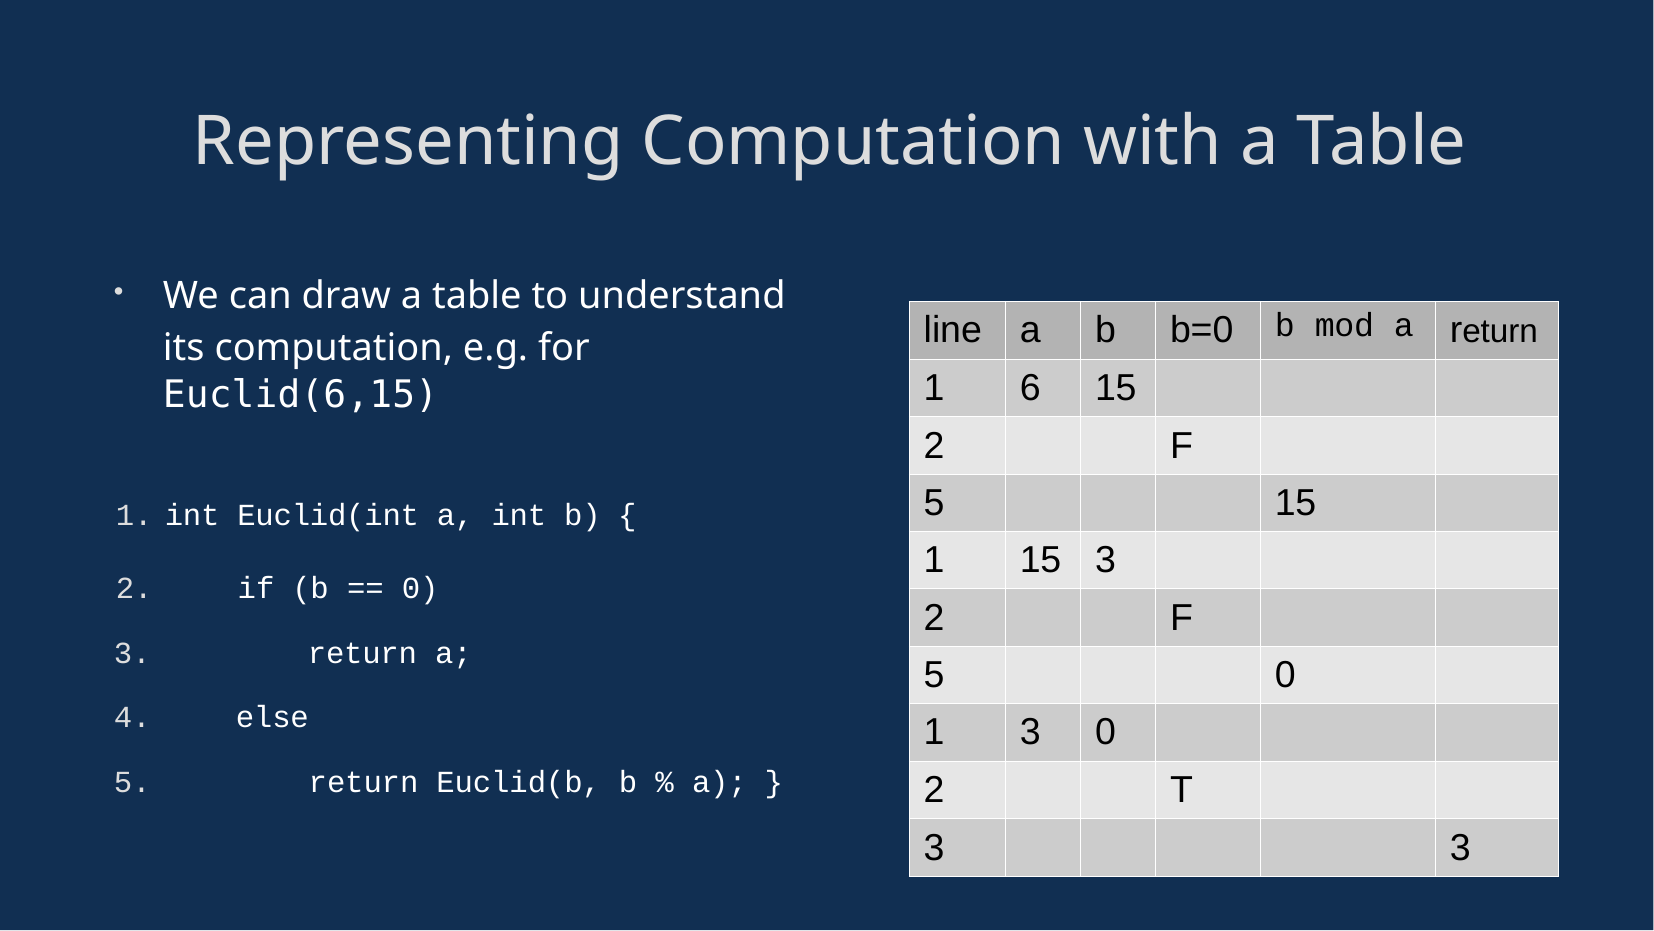

# Representing Computation with a Table
We can draw a table to understand its computation, e.g. for Euclid(6,15)
int Euclid(int a, int b) {
 if (b == 0)
 return a;
 else
 return Euclid(b, b % a); }
| line | a | b | b=0 | b mod a | return |
| --- | --- | --- | --- | --- | --- |
| 1 | 6 | 15 | | | |
| 2 | | | F | | |
| 5 | | | | 15 | |
| 1 | 15 | 3 | | | |
| 2 | | | F | | |
| 5 | | | | 0 | |
| 1 | 3 | 0 | | | |
| 2 | | | T | | |
| 3 | | | | | 3 |